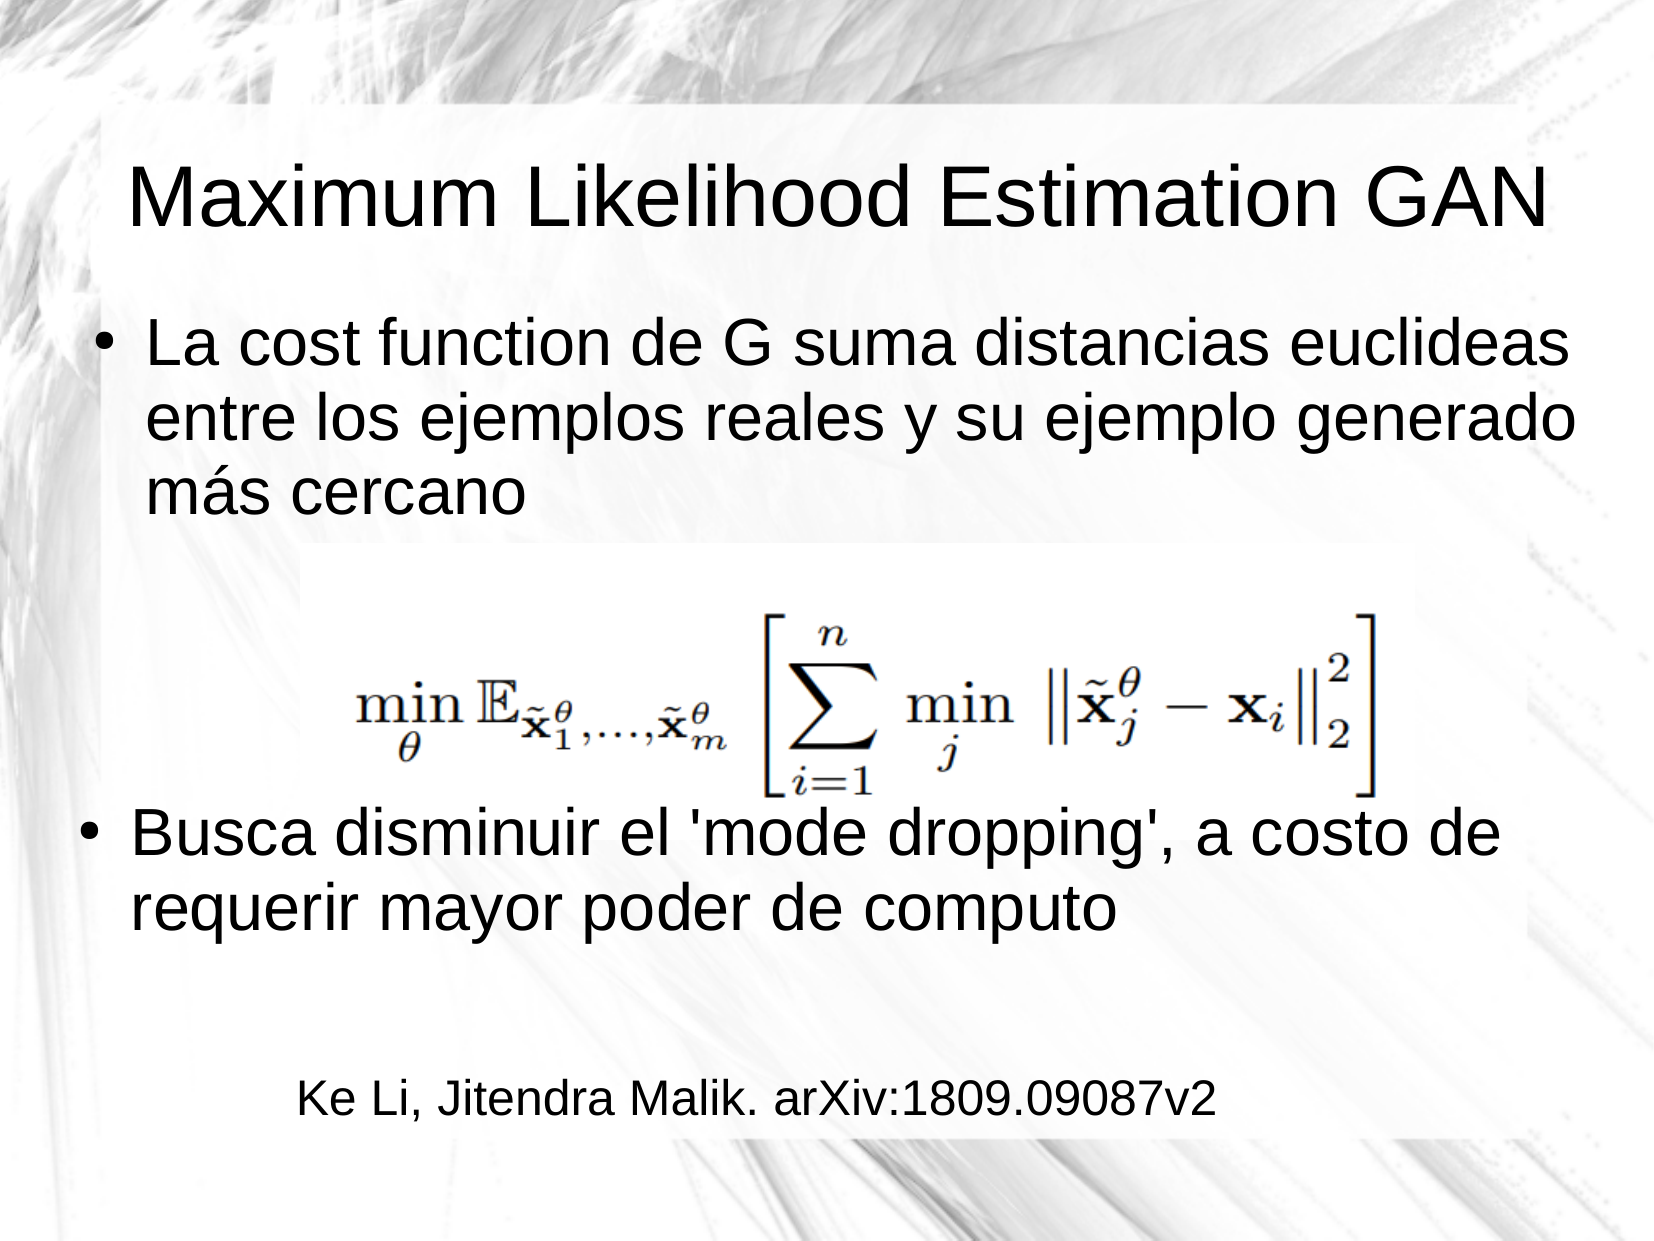

# Maximum Likelihood Estimation GAN
La cost function de G suma distancias euclideas entre los ejemplos reales y su ejemplo generado más cercano
Busca disminuir el 'mode dropping', a costo de requerir mayor poder de computo
Ke Li, Jitendra Malik. arXiv:1809.09087v2